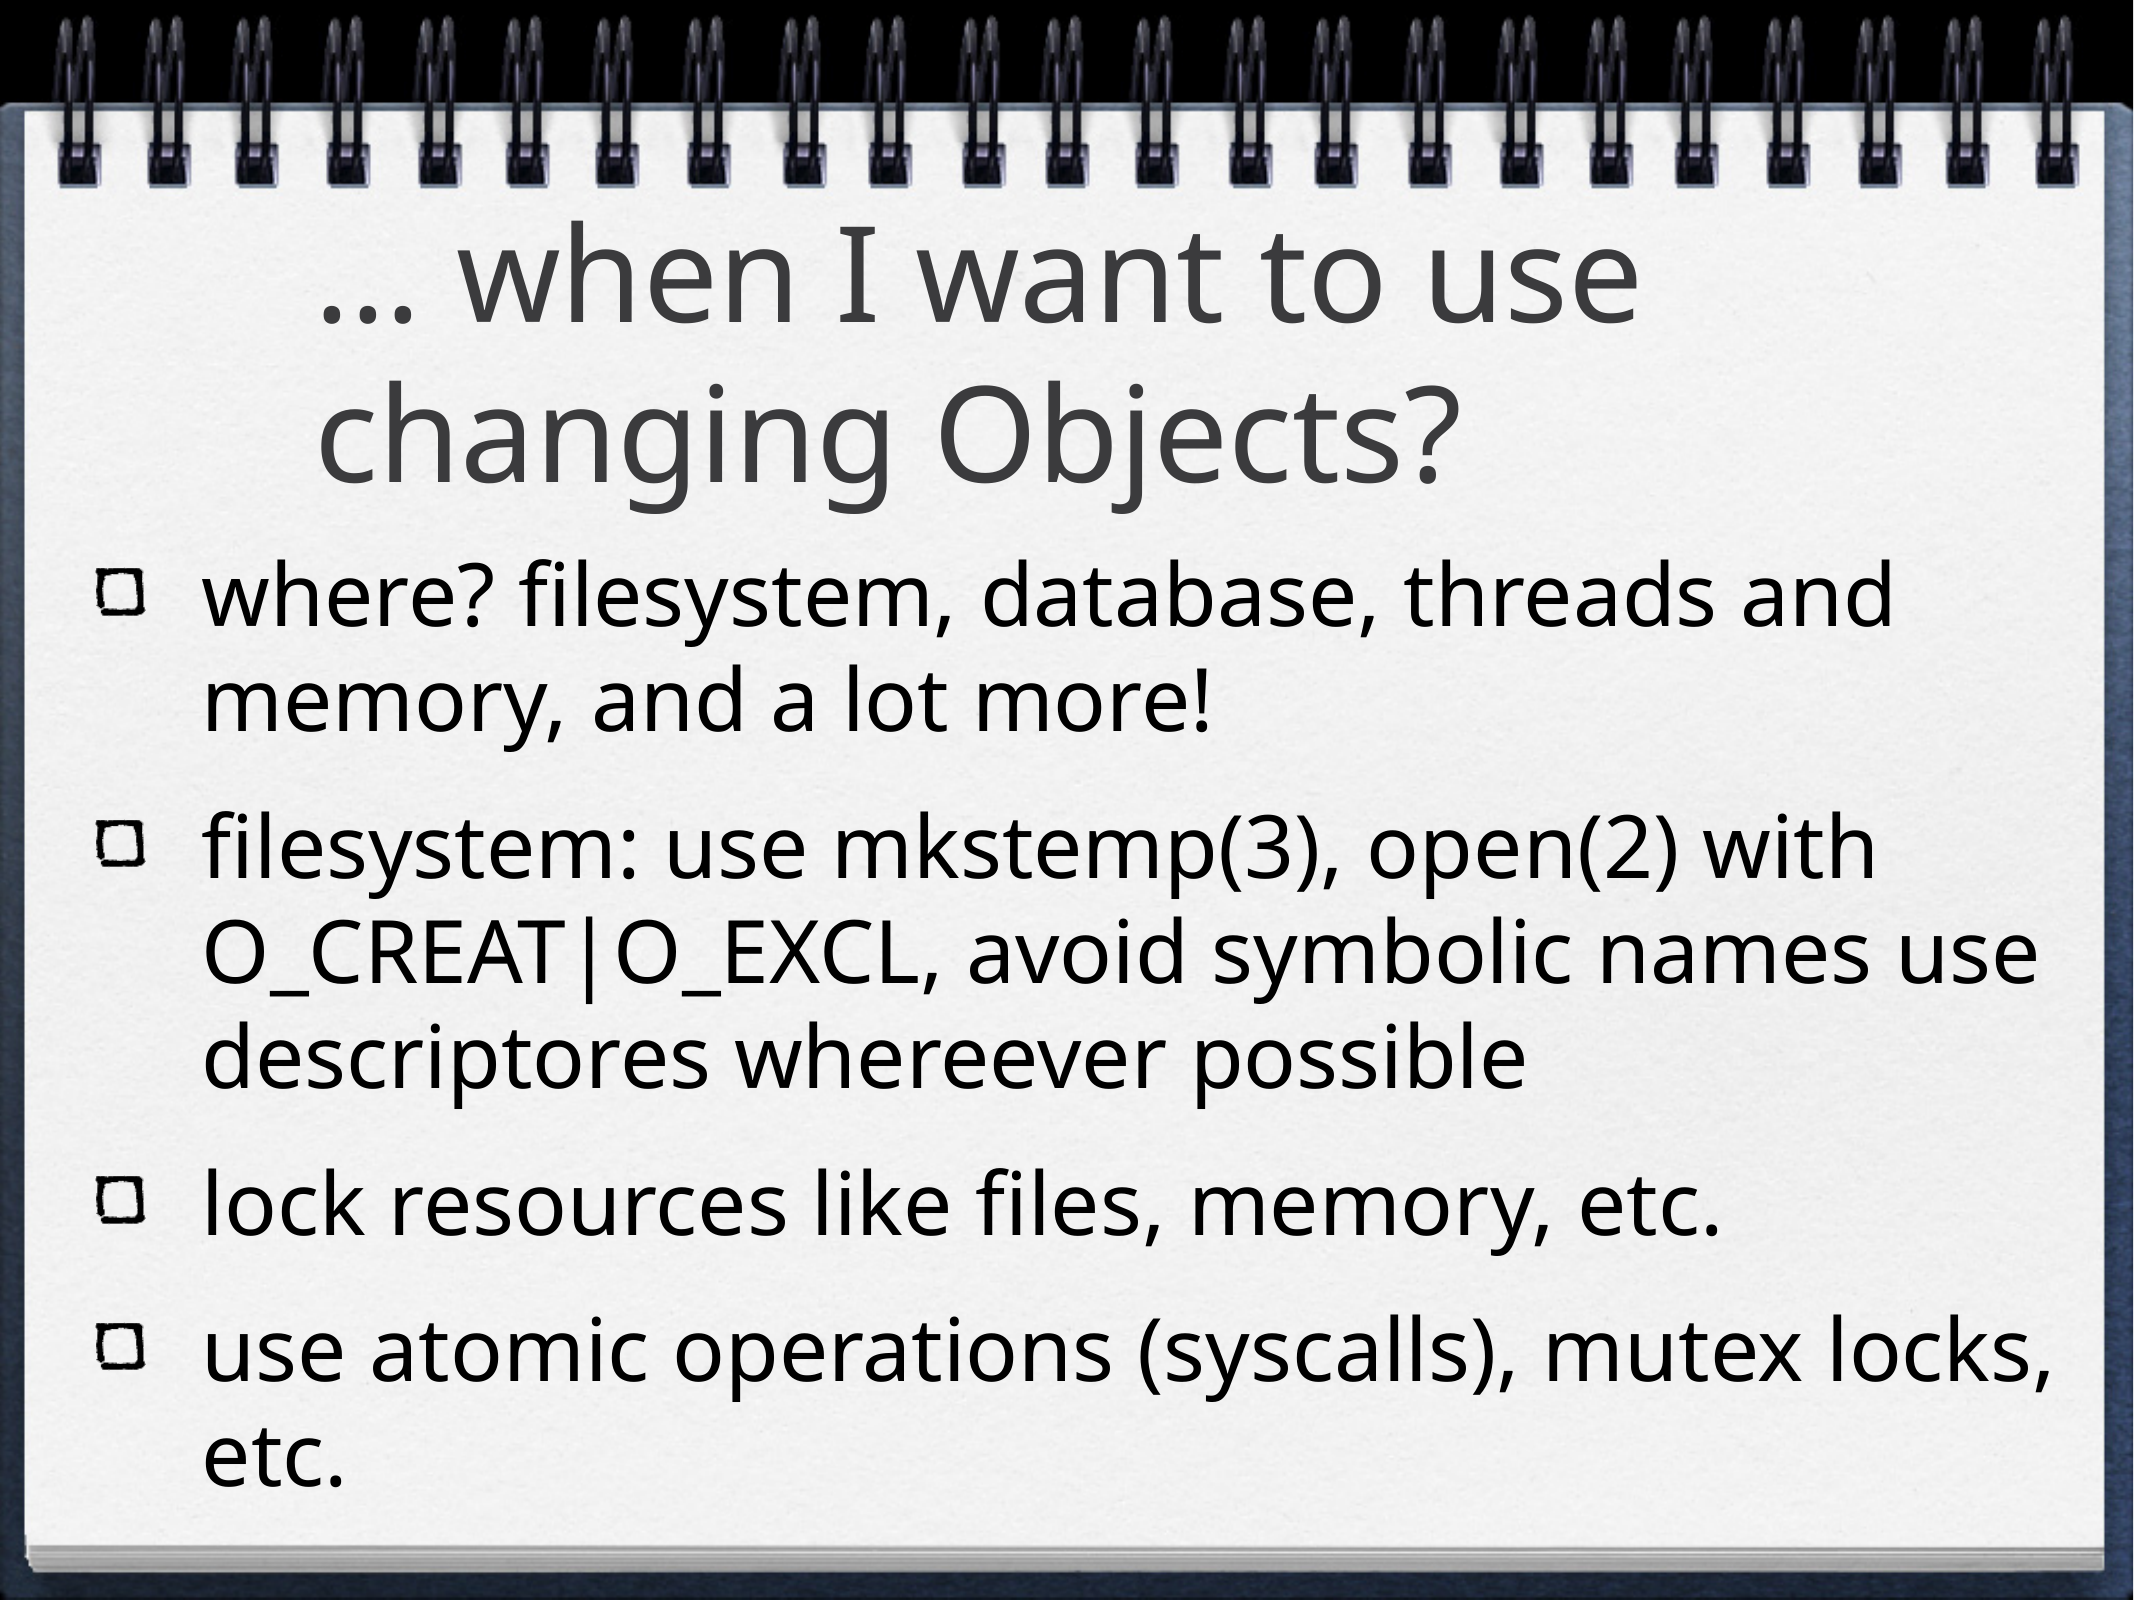

# ... when I want to use changing Objects?
where? filesystem, database, threads and memory, and a lot more!
filesystem: use mkstemp(3), open(2) with O_CREAT|O_EXCL, avoid symbolic names use descriptores whereever possible
lock resources like files, memory, etc.
use atomic operations (syscalls), mutex locks, etc.